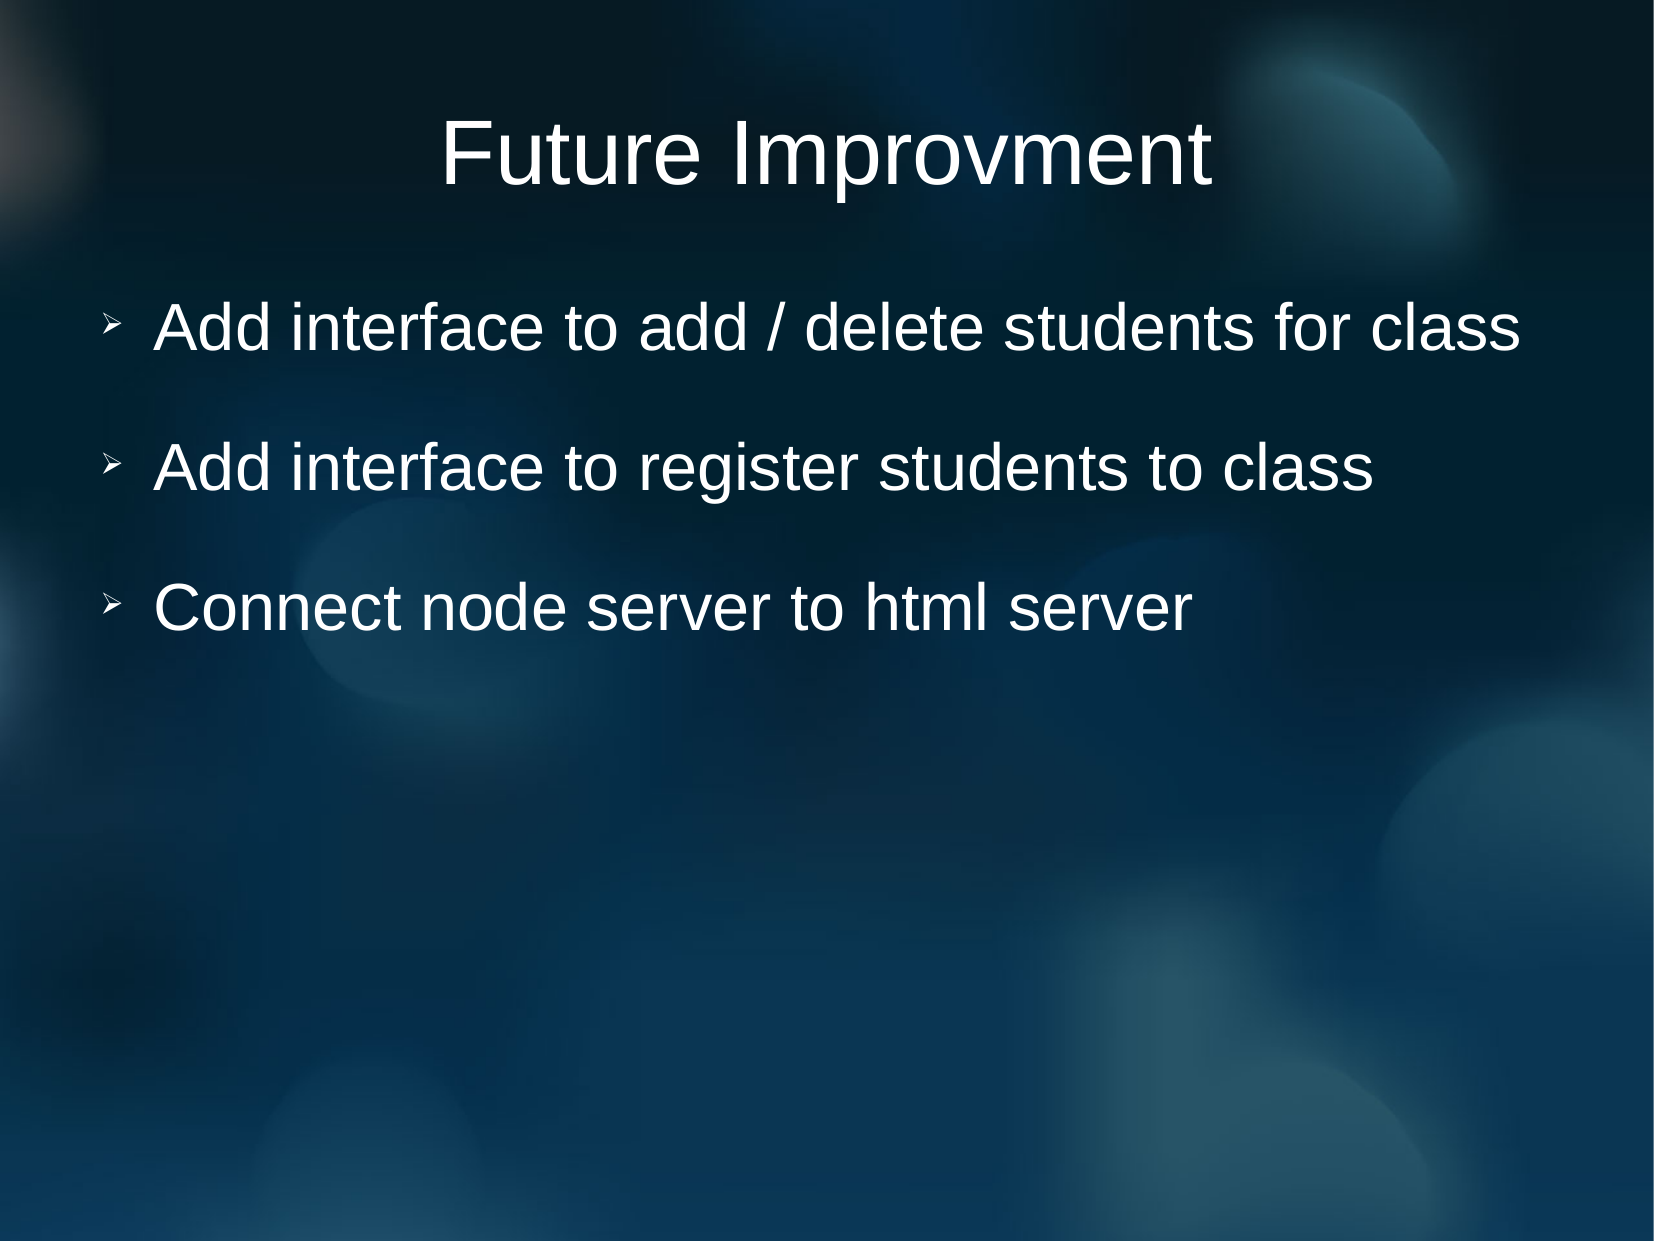

# Future Improvment
Add interface to add / delete students for class
Add interface to register students to class
Connect node server to html server